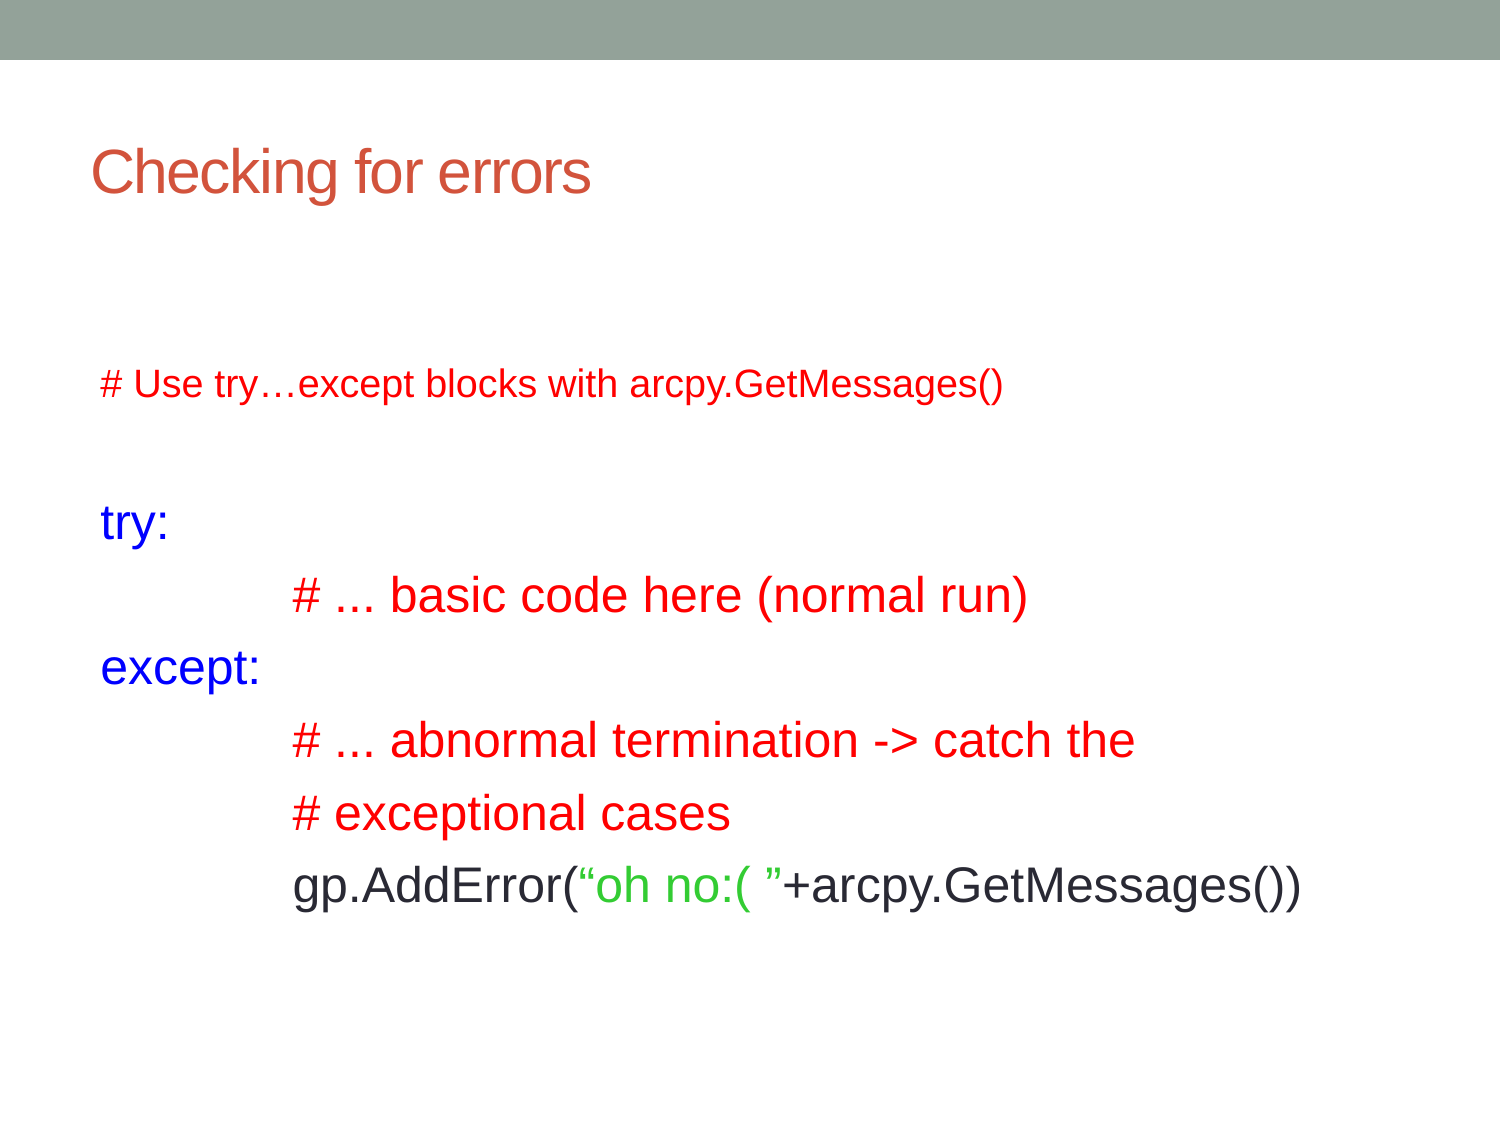

# Checking for errors
# Use try…except blocks with arcpy.GetMessages()
try:
		# ... basic code here (normal run)
except:
 		# ... abnormal termination -> catch the
		# exceptional cases
		gp.AddError(“oh no:( ”+arcpy.GetMessages())